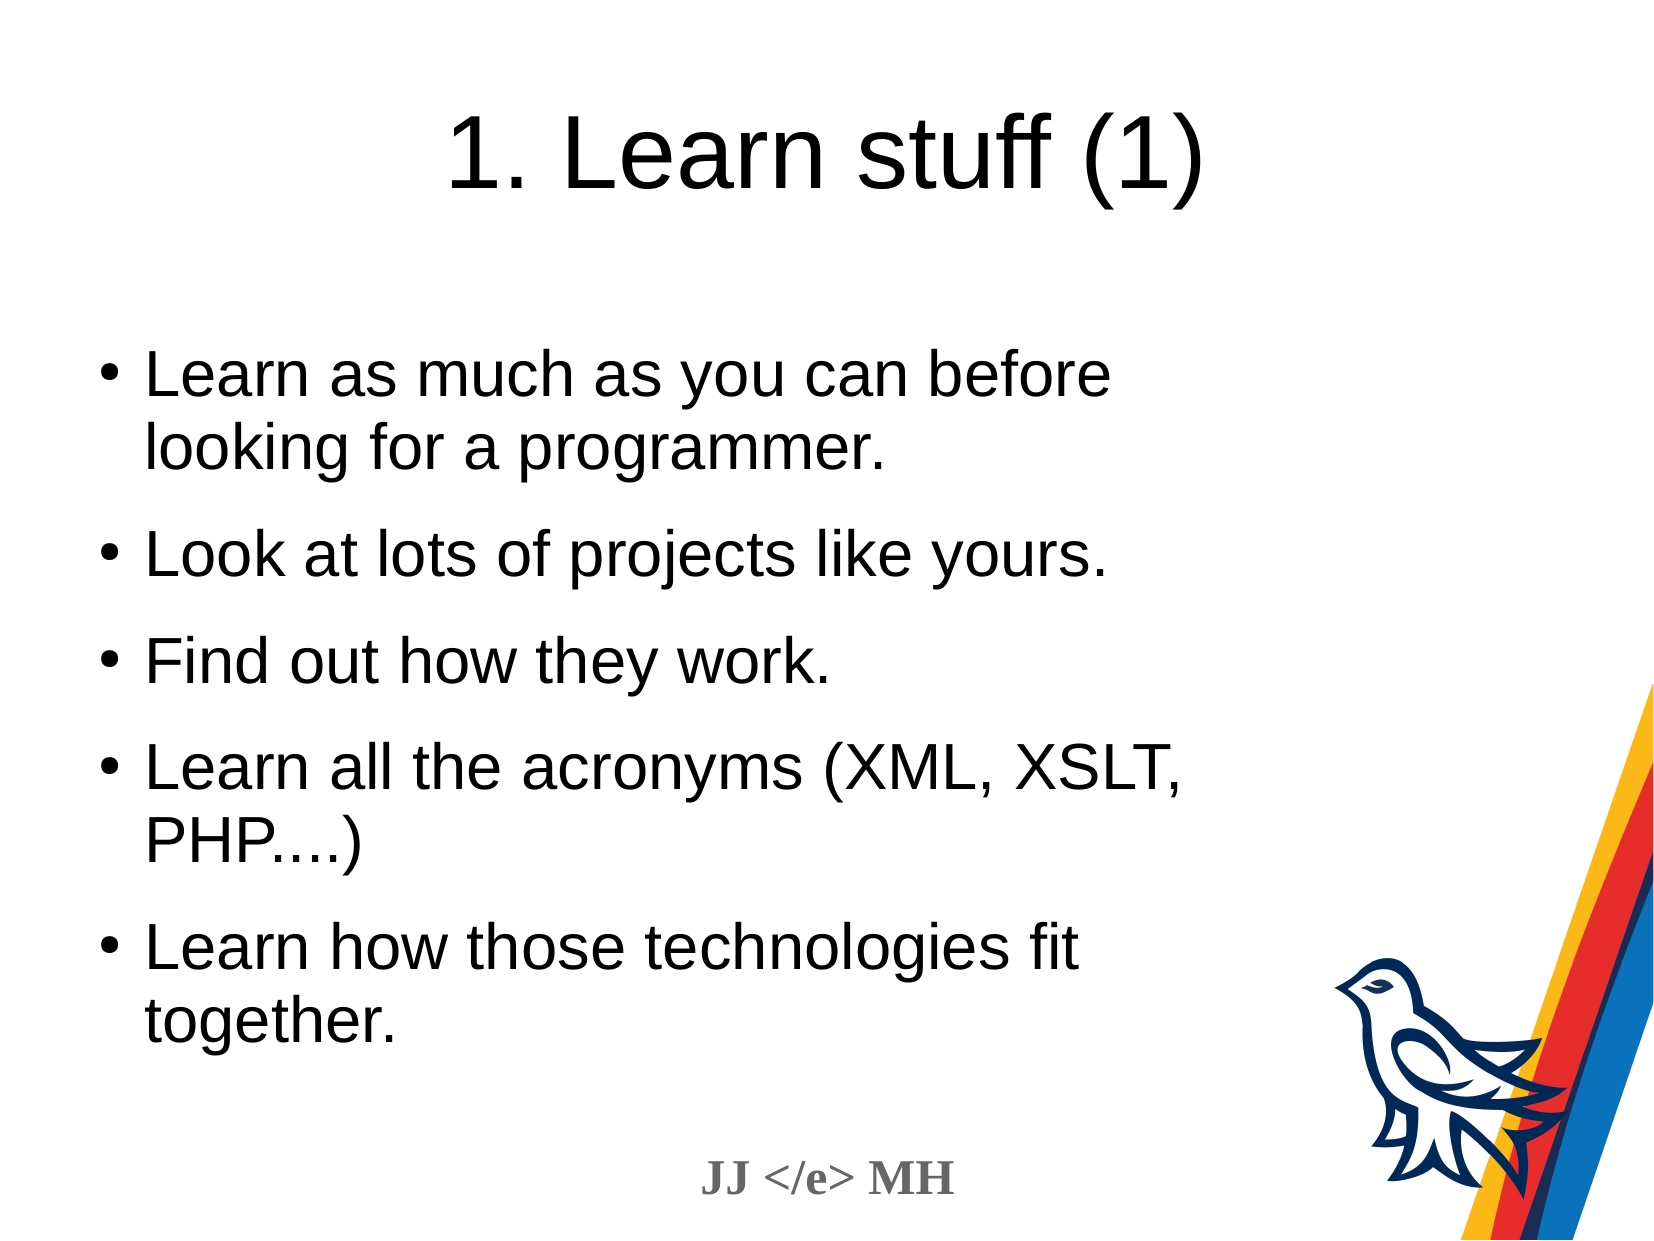

# 1. Learn stuff (1)
Learn as much as you can before looking for a programmer.
Look at lots of projects like yours.
Find out how they work.
Learn all the acronyms (XML, XSLT, PHP....)
Learn how those technologies fit together.